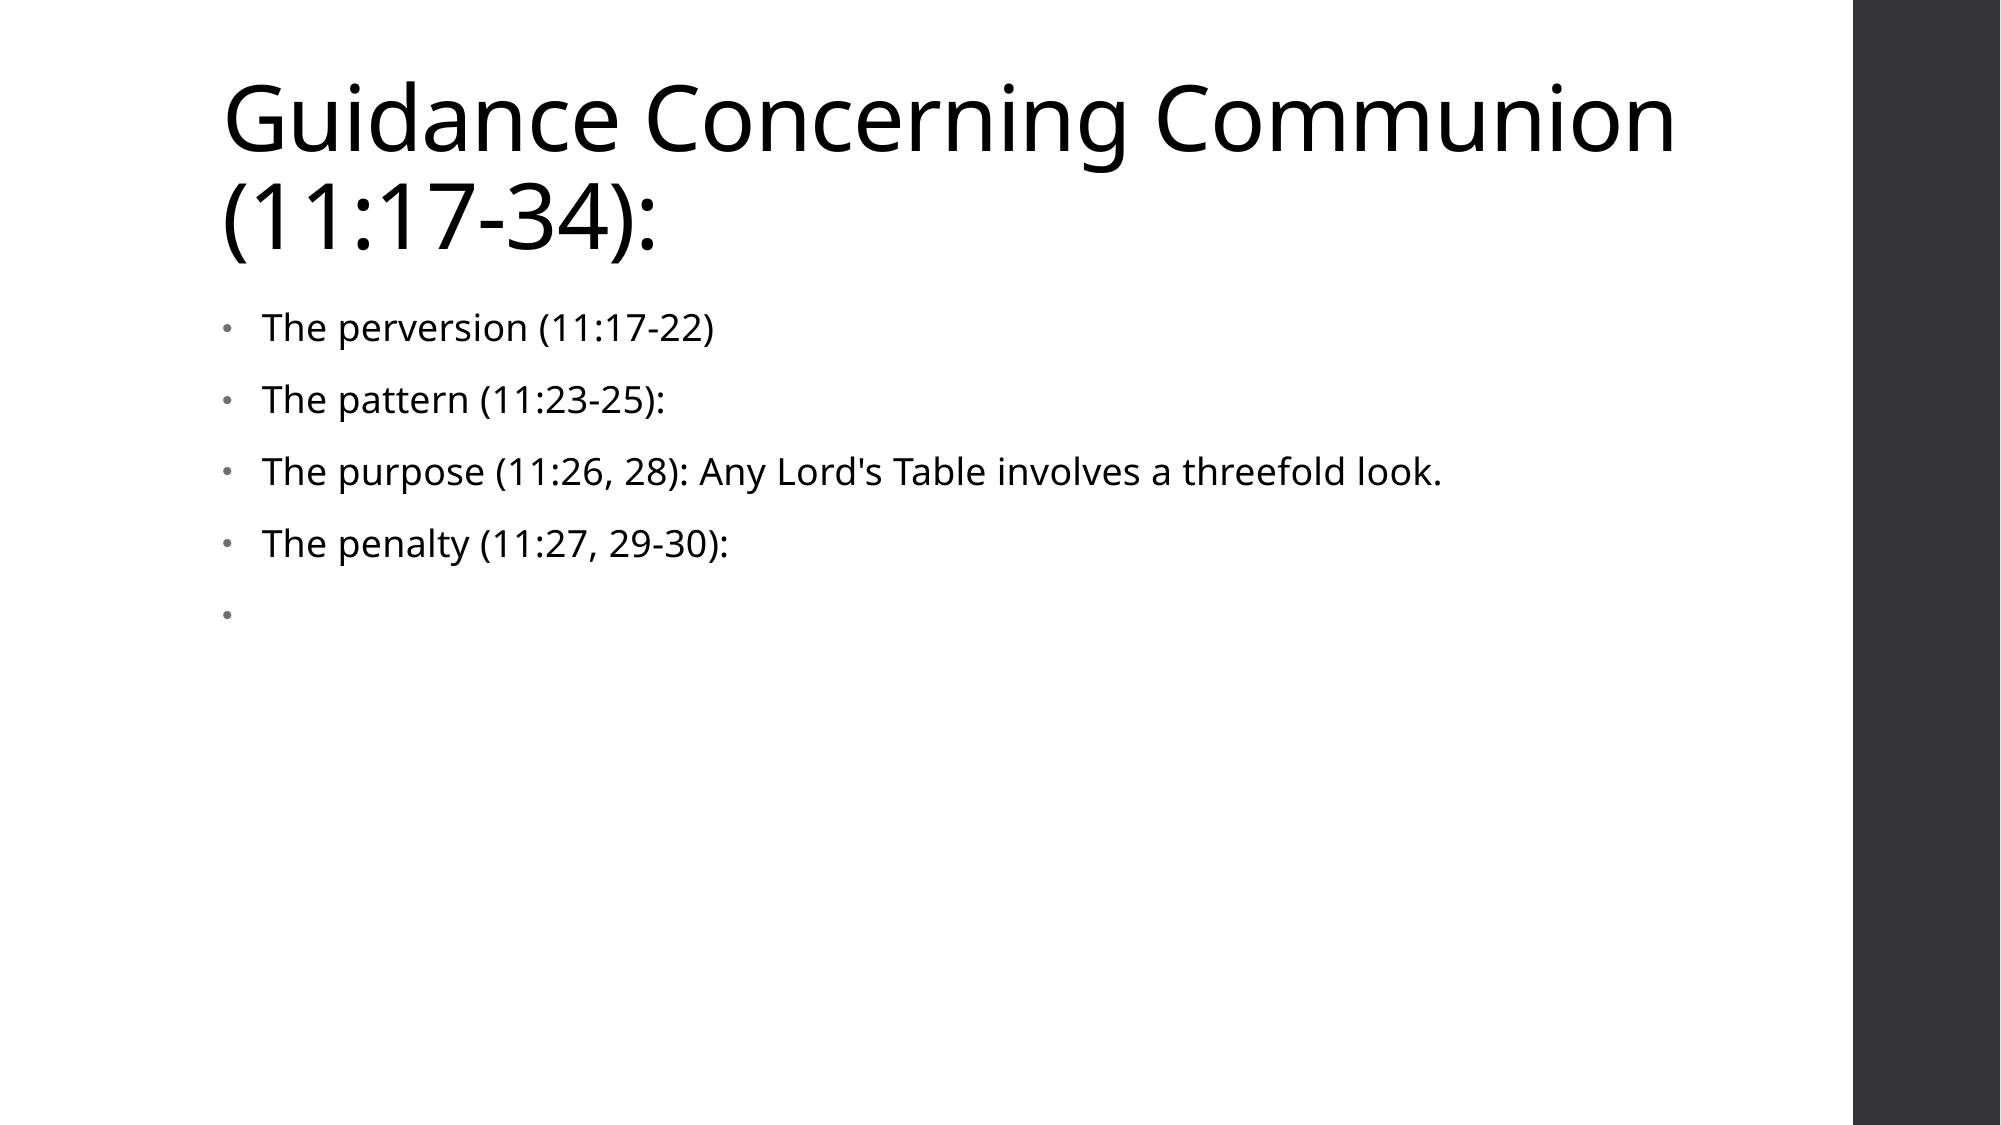

# Guidance Concerning Communion (11:17-34):
 The perversion (11:17-22)
 The pattern (11:23-25):
 The purpose (11:26, 28): Any Lord's Table involves a threefold look.
 The penalty (11:27, 29-30):